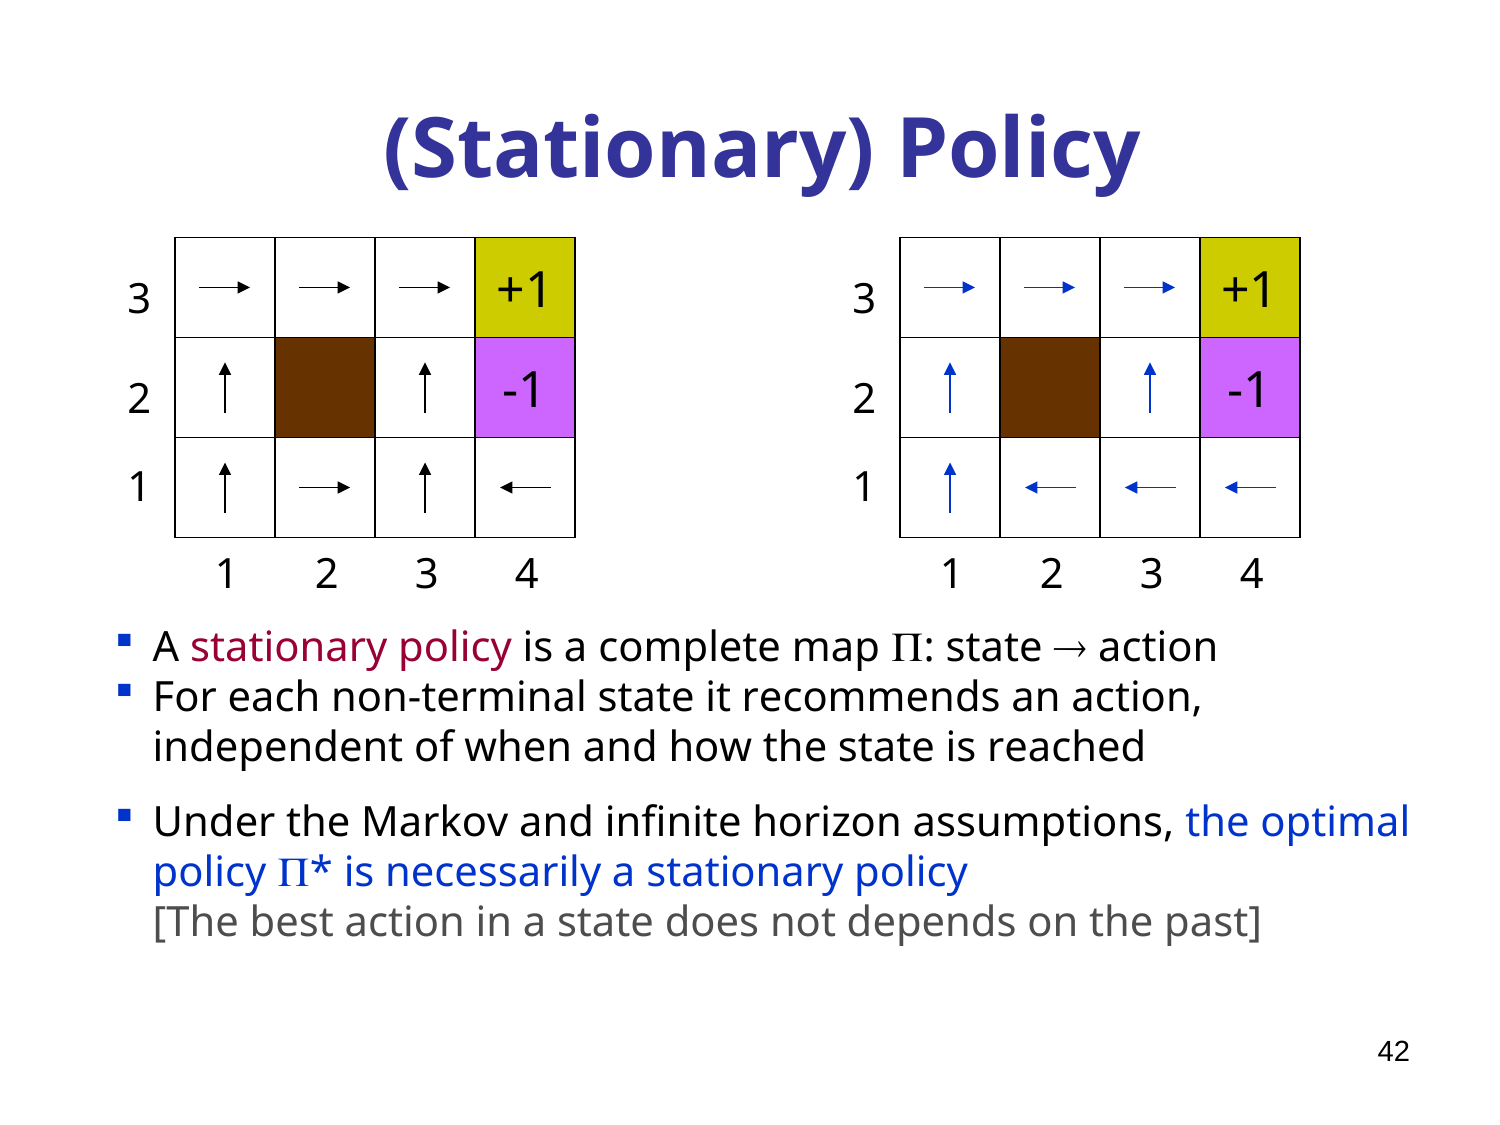

# (Stationary) Policy
+1
3
2
1
1
2
3
4
-1
+1
3
2
1
1
2
3
4
-1
A stationary policy is a complete map : state  action
For each non-terminal state it recommends an action, independent of when and how the state is reached
Under the Markov and infinite horizon assumptions, the optimal policy * is necessarily a stationary policy
[The best action in a state does not depends on the past]